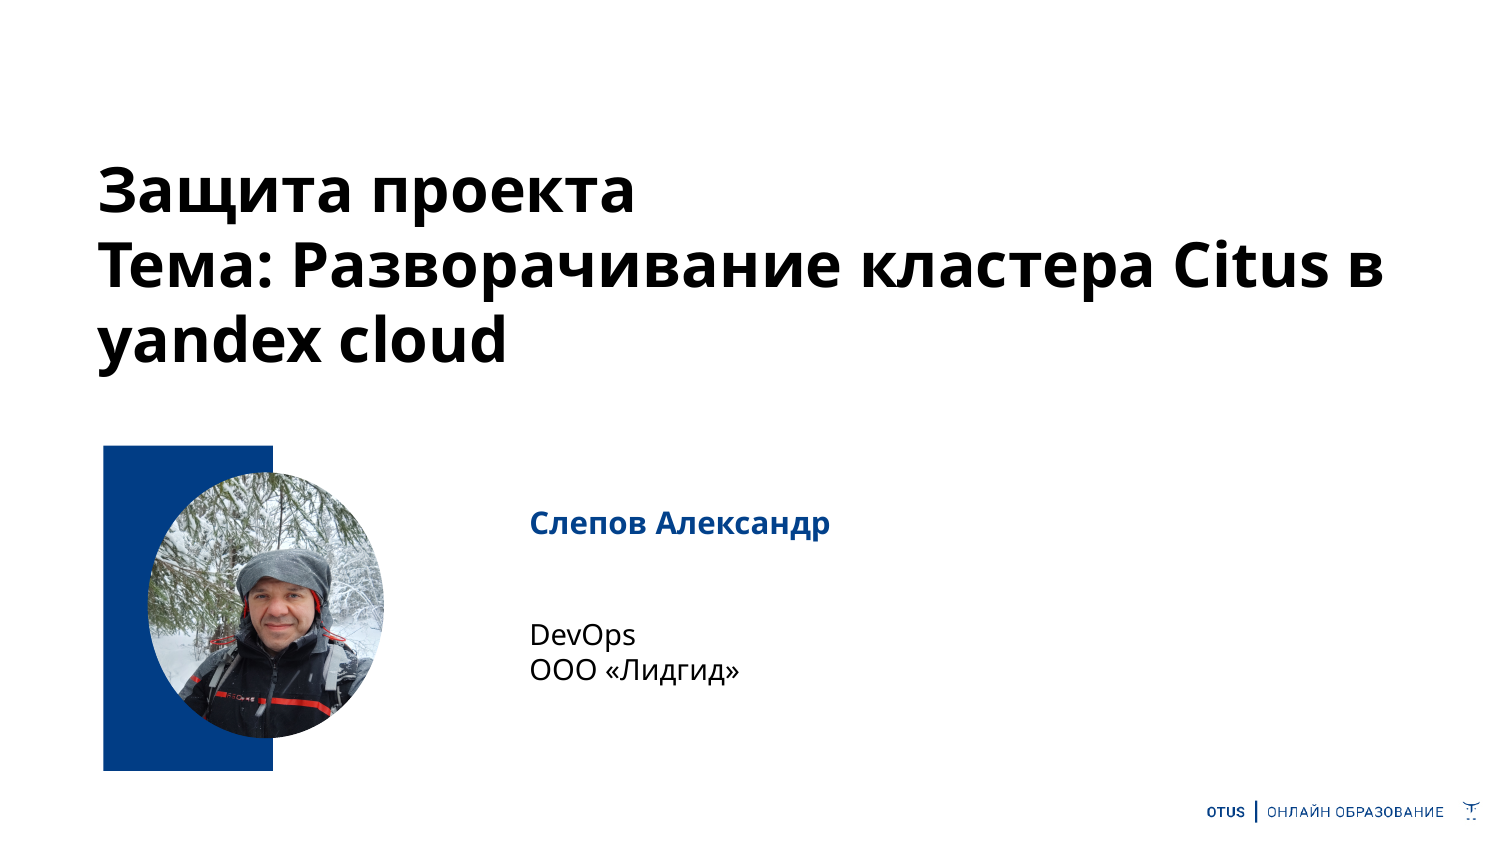

# Защита проекта
Тема: Разворачивание кластера Citus в yandex cloud
Слепов Александр
DevOps
ООО «Лидгид»